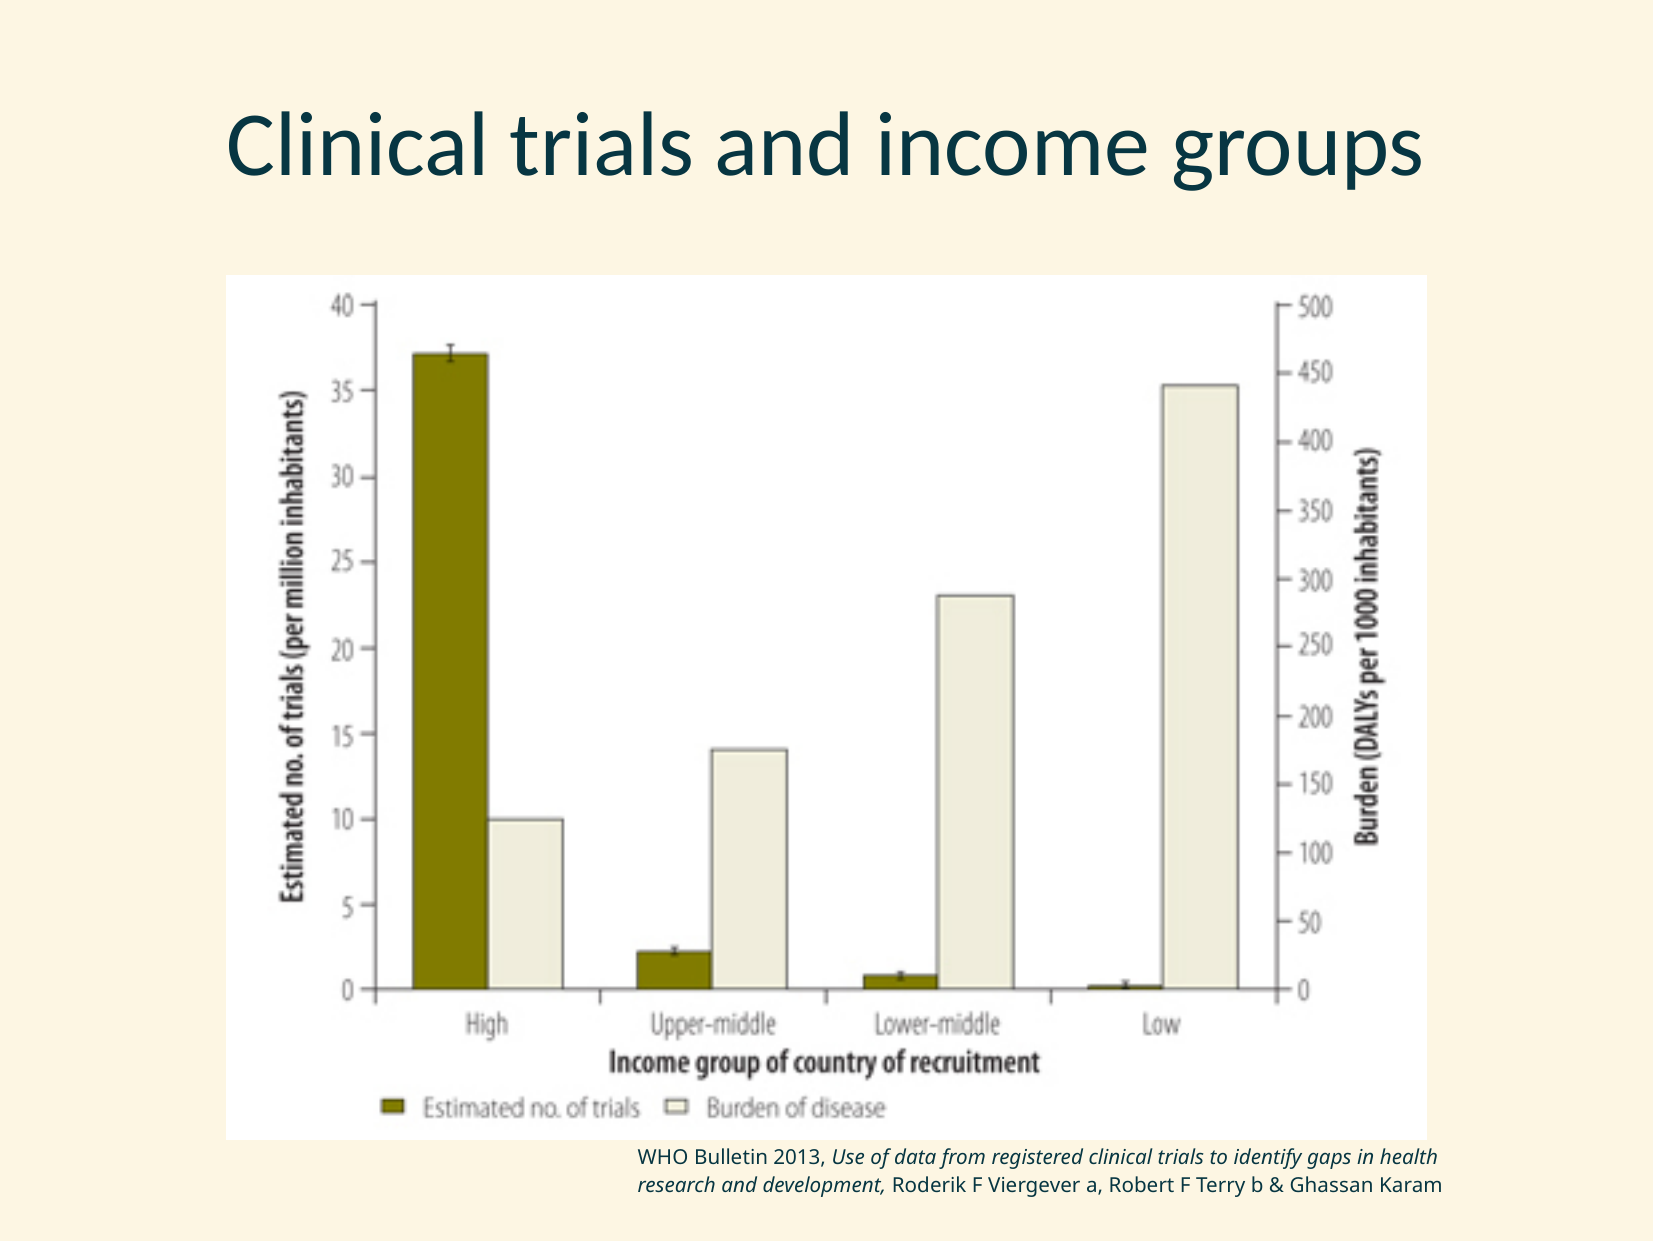

# Clinical trials and income groups
WHO Bulletin 2013, Use of data from registered clinical trials to identify gaps in health research and development, Roderik F Viergever a, Robert F Terry b & Ghassan Karam